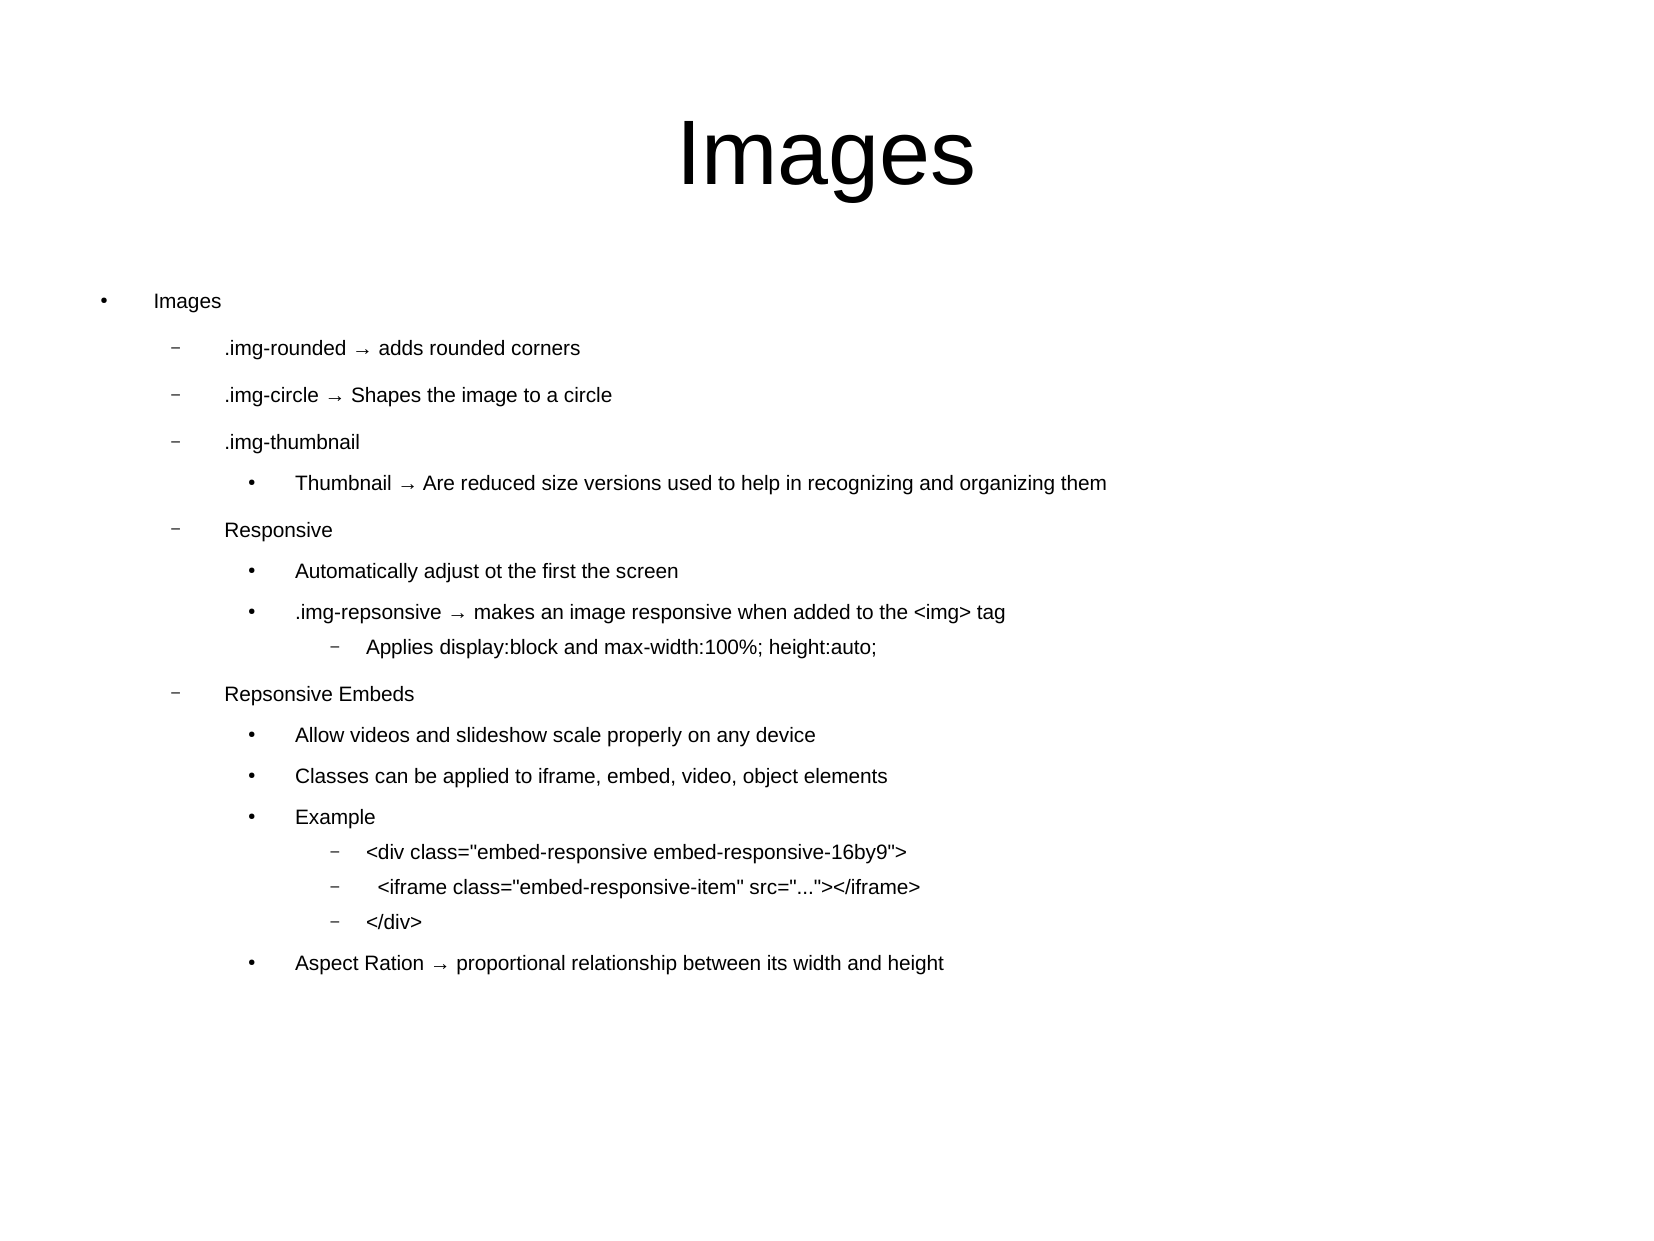

# Images
Images
.img-rounded → adds rounded corners
.img-circle → Shapes the image to a circle
.img-thumbnail
Thumbnail → Are reduced size versions used to help in recognizing and organizing them
Responsive
Automatically adjust ot the first the screen
.img-repsonsive → makes an image responsive when added to the <img> tag
Applies display:block and max-width:100%; height:auto;
Repsonsive Embeds
Allow videos and slideshow scale properly on any device
Classes can be applied to iframe, embed, video, object elements
Example
<div class="embed-responsive embed-responsive-16by9">
 <iframe class="embed-responsive-item" src="..."></iframe>
</div>
Aspect Ration → proportional relationship between its width and height